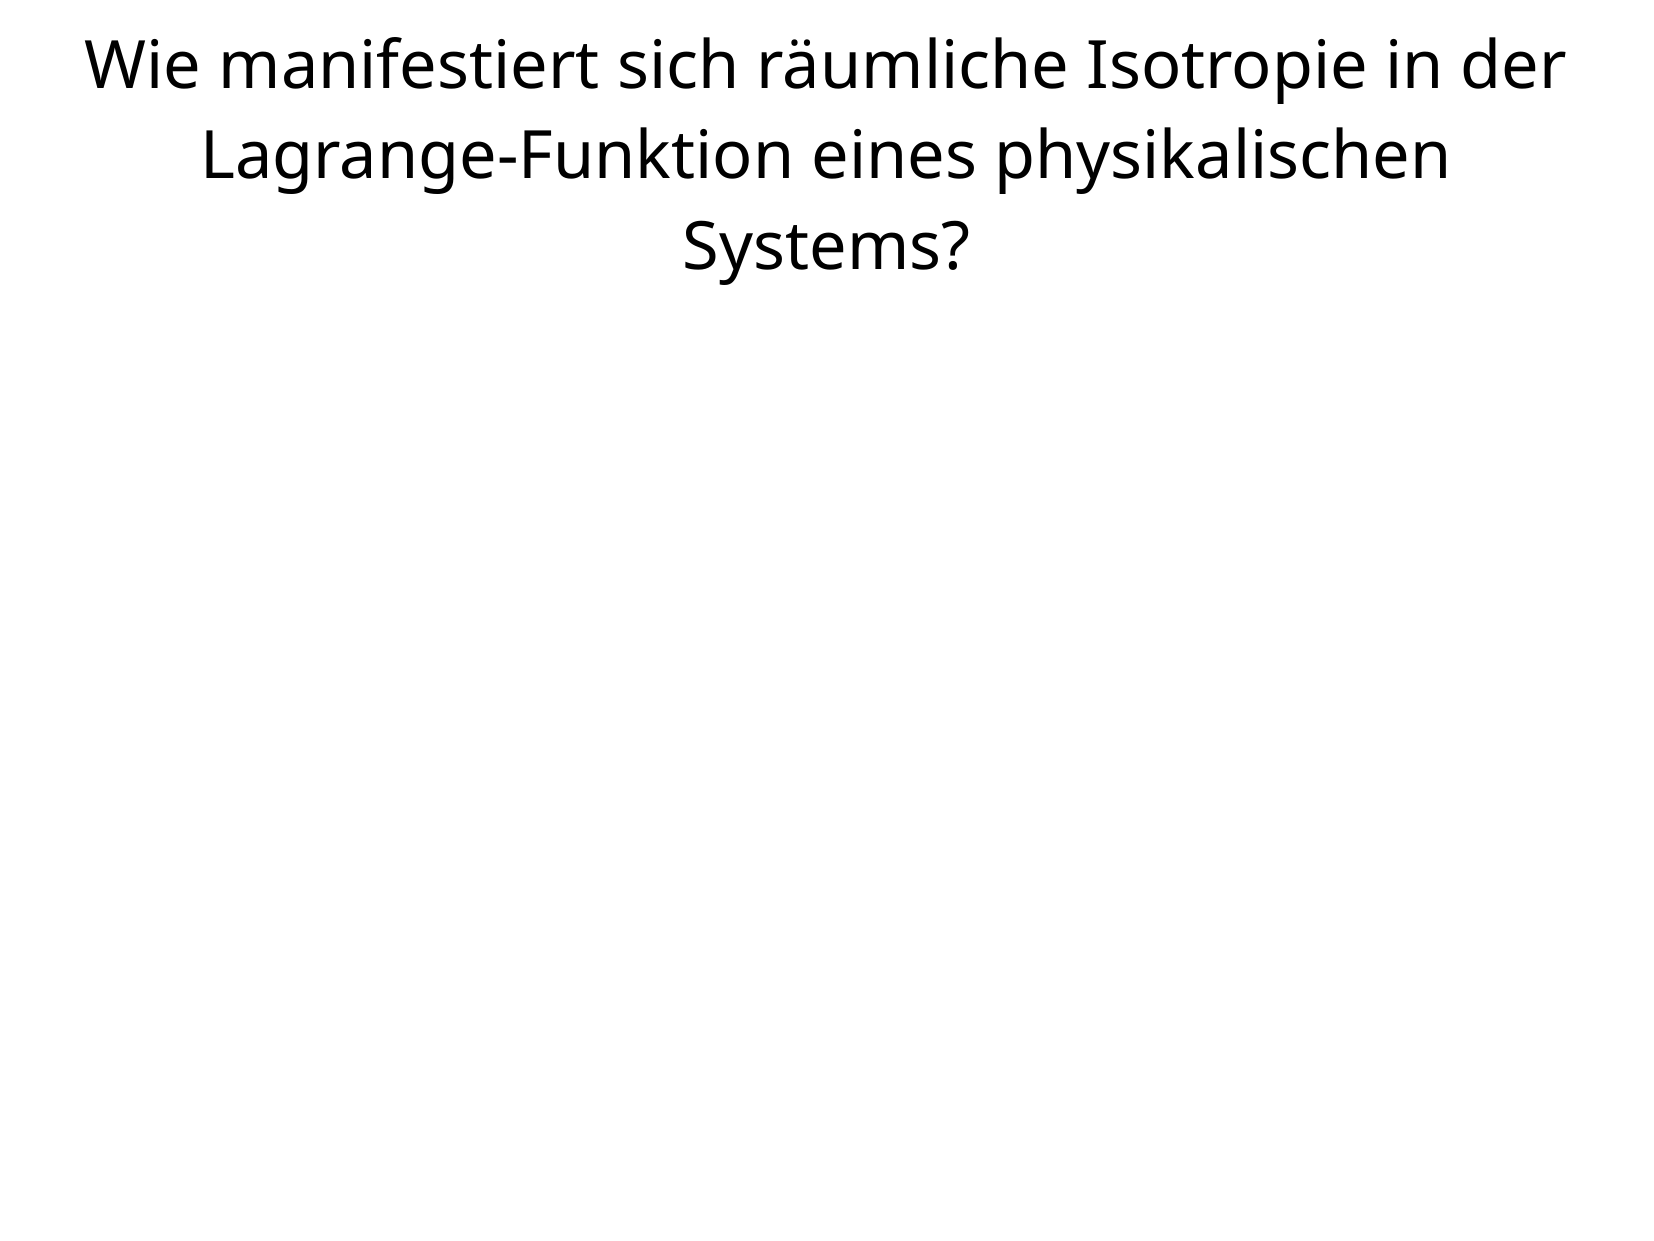

# Wie manifestiert sich räumliche Isotropie in der Lagrange-Funktion eines physikalischen Systems?